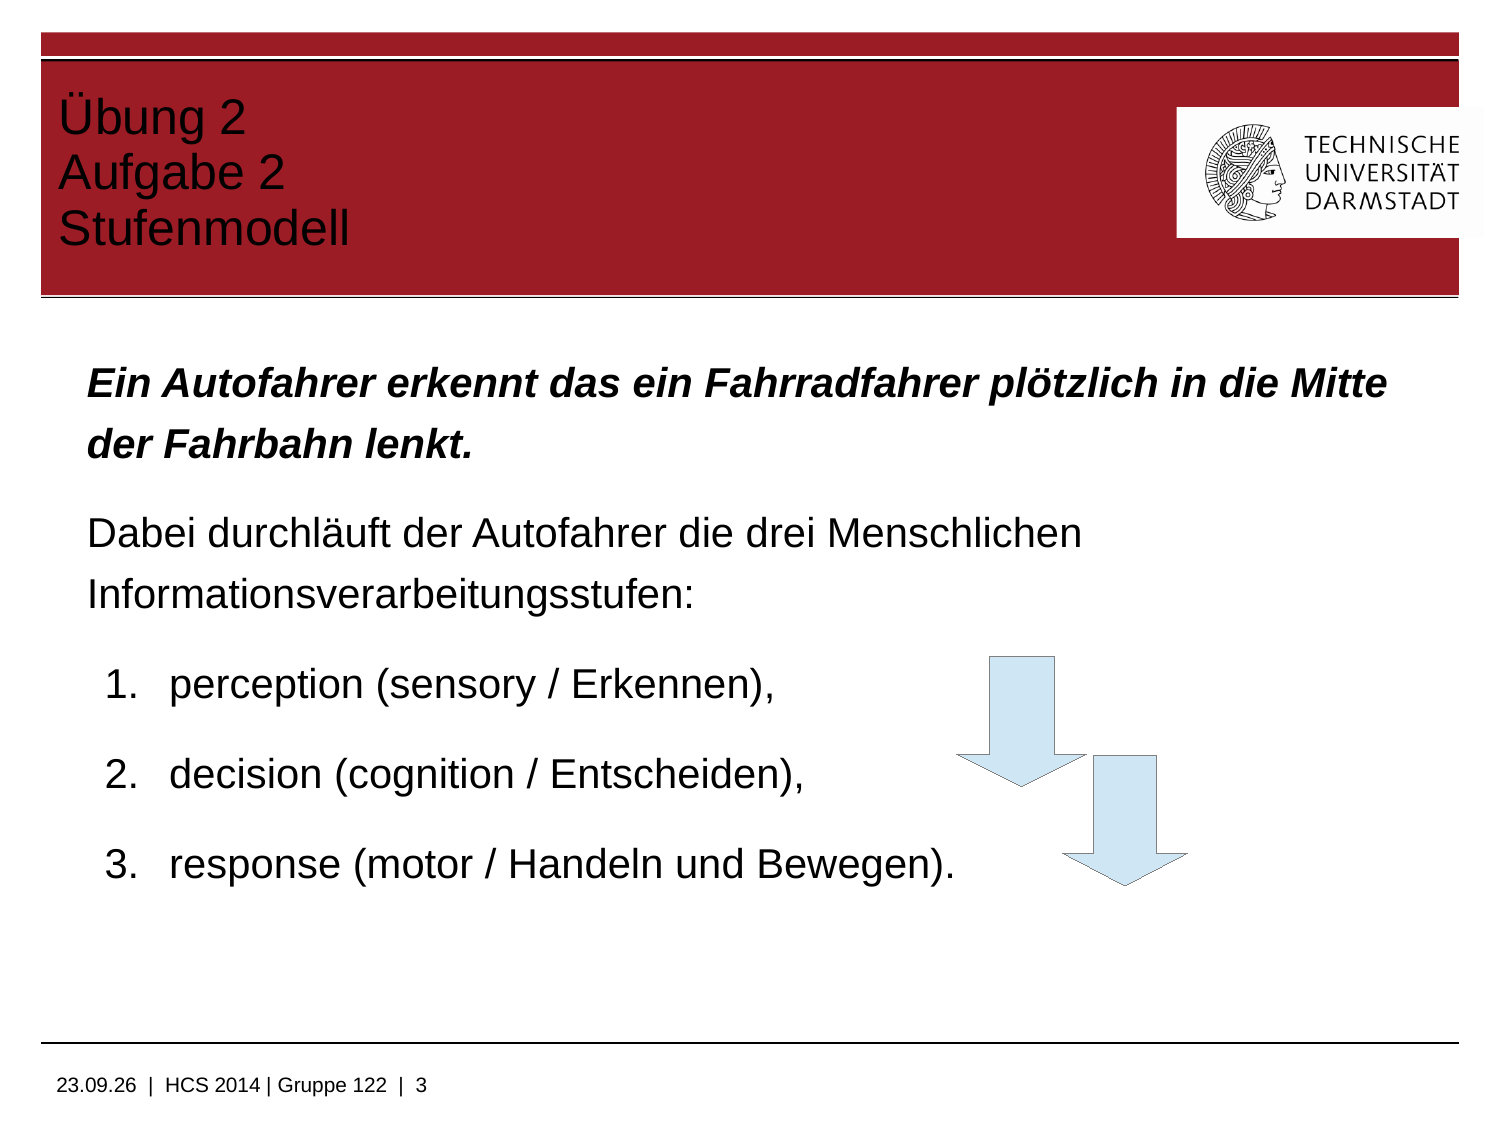

# Übung 2 Aufgabe 2 Stufenmodell
Ein Autofahrer erkennt das ein Fahrradfahrer plötzlich in die Mitte der Fahrbahn lenkt.
Dabei durchläuft der Autofahrer die drei Menschlichen Informationsverarbeitungsstufen:
 perception (sensory / Erkennen),
 decision (cognition / Entscheiden),
 response (motor / Handeln und Bewegen).